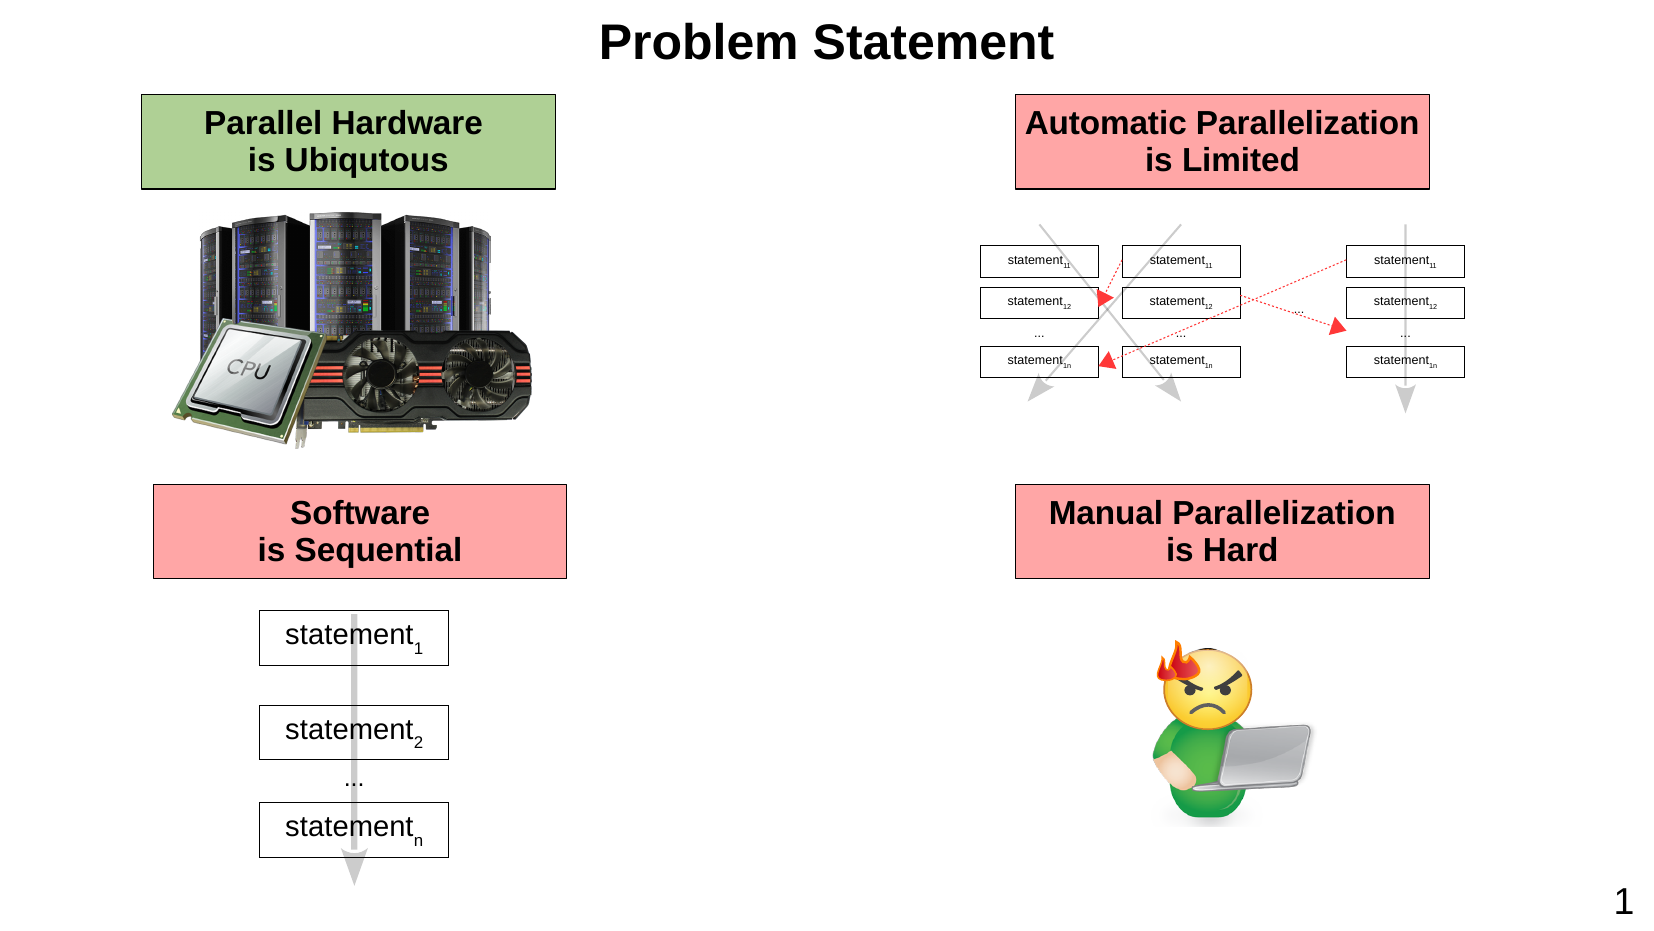

Problem Statement
Parallel Hardware
is Ubiqutous
Automatic Parallelization
is Limited
statement11
statement11
statement11
statement12
statement12
statement12
...
...
...
...
statement1n
statement1n
statement1n
Software
is Sequential
Manual Parallelization
is Hard
statement1
statement2
...
statementn
1